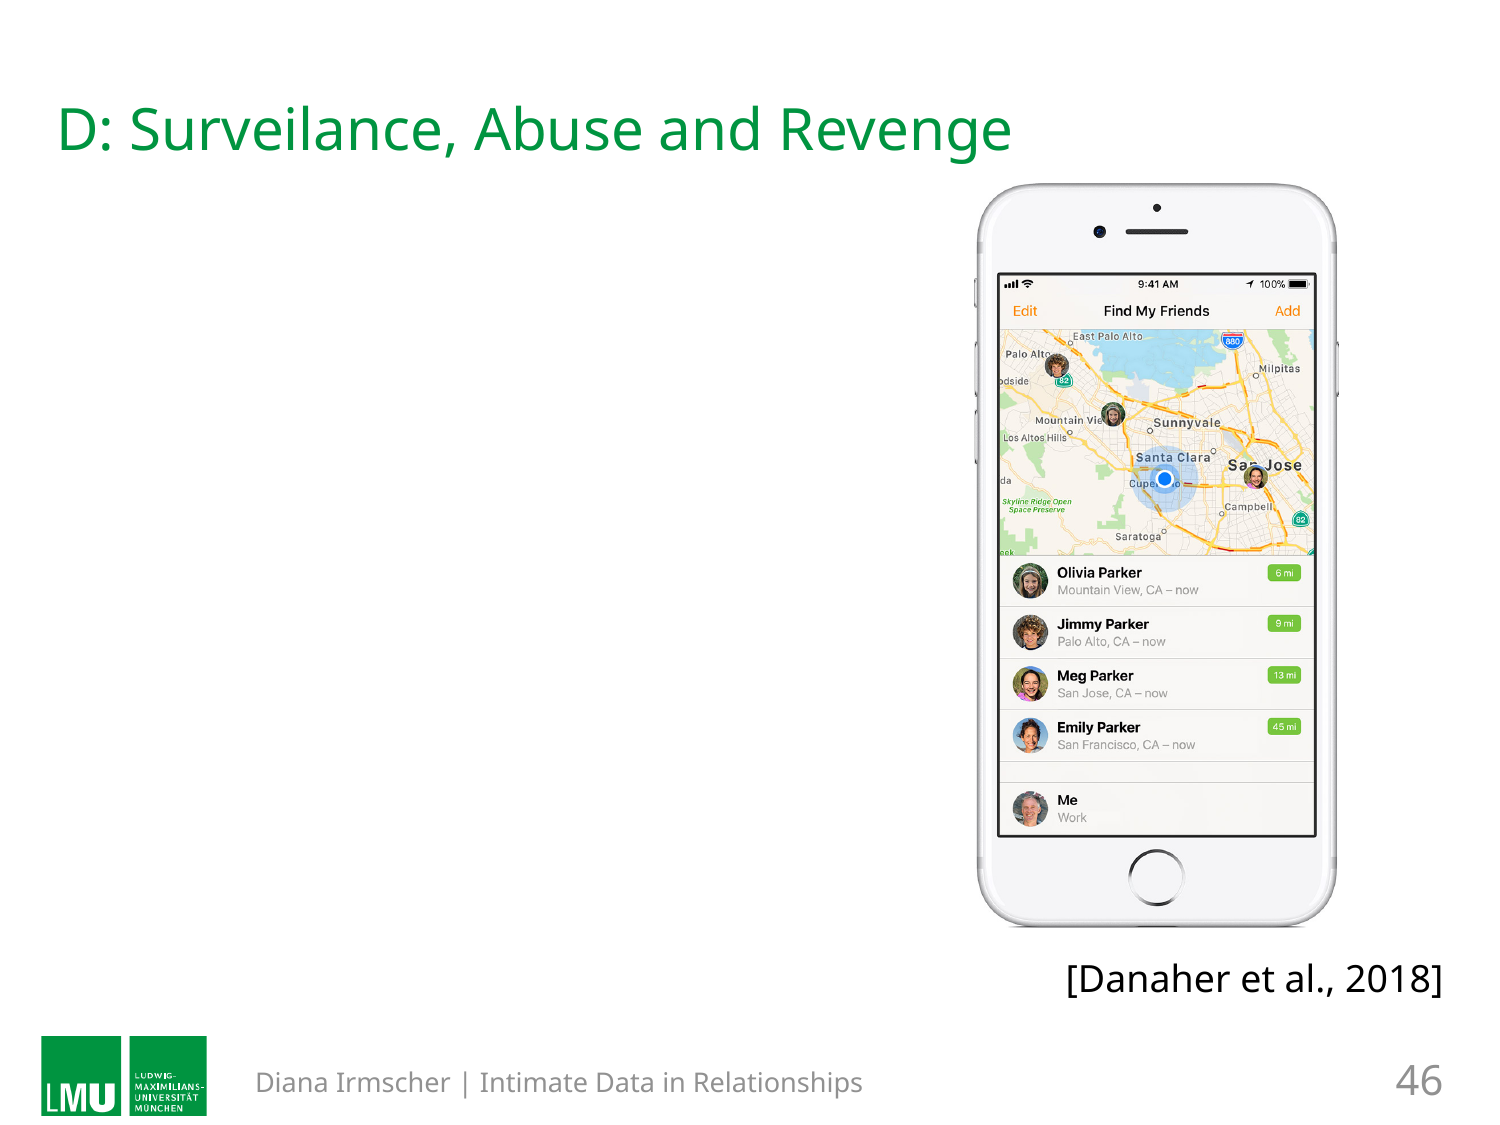

D: Surveilance, Abuse and Revenge
#
[Danaher et al., 2018]
Diana Irmscher | Intimate Data in Relationships